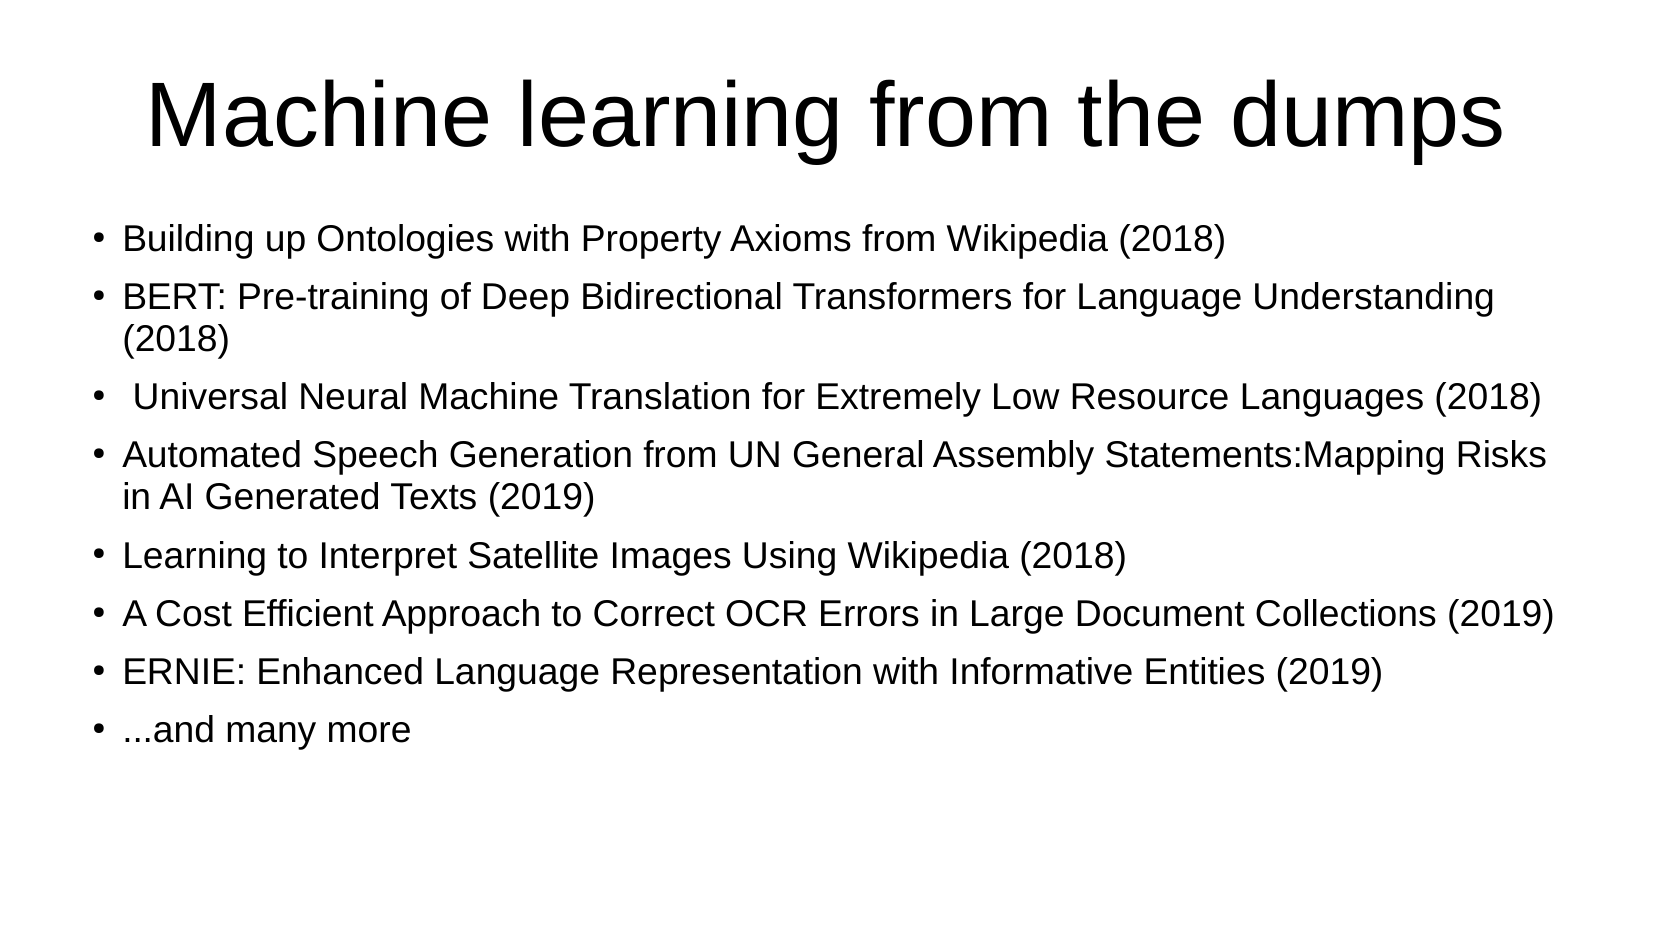

# Machine learning from the dumps
Building up Ontologies with Property Axioms from Wikipedia (2018)
BERT: Pre-training of Deep Bidirectional Transformers for Language Understanding (2018)
 Universal Neural Machine Translation for Extremely Low Resource Languages (2018)
Automated Speech Generation from UN General Assembly Statements:Mapping Risks in AI Generated Texts (2019)
Learning to Interpret Satellite Images Using Wikipedia (2018)
A Cost Efficient Approach to Correct OCR Errors in Large Document Collections (2019)
ERNIE: Enhanced Language Representation with Informative Entities (2019)
...and many more